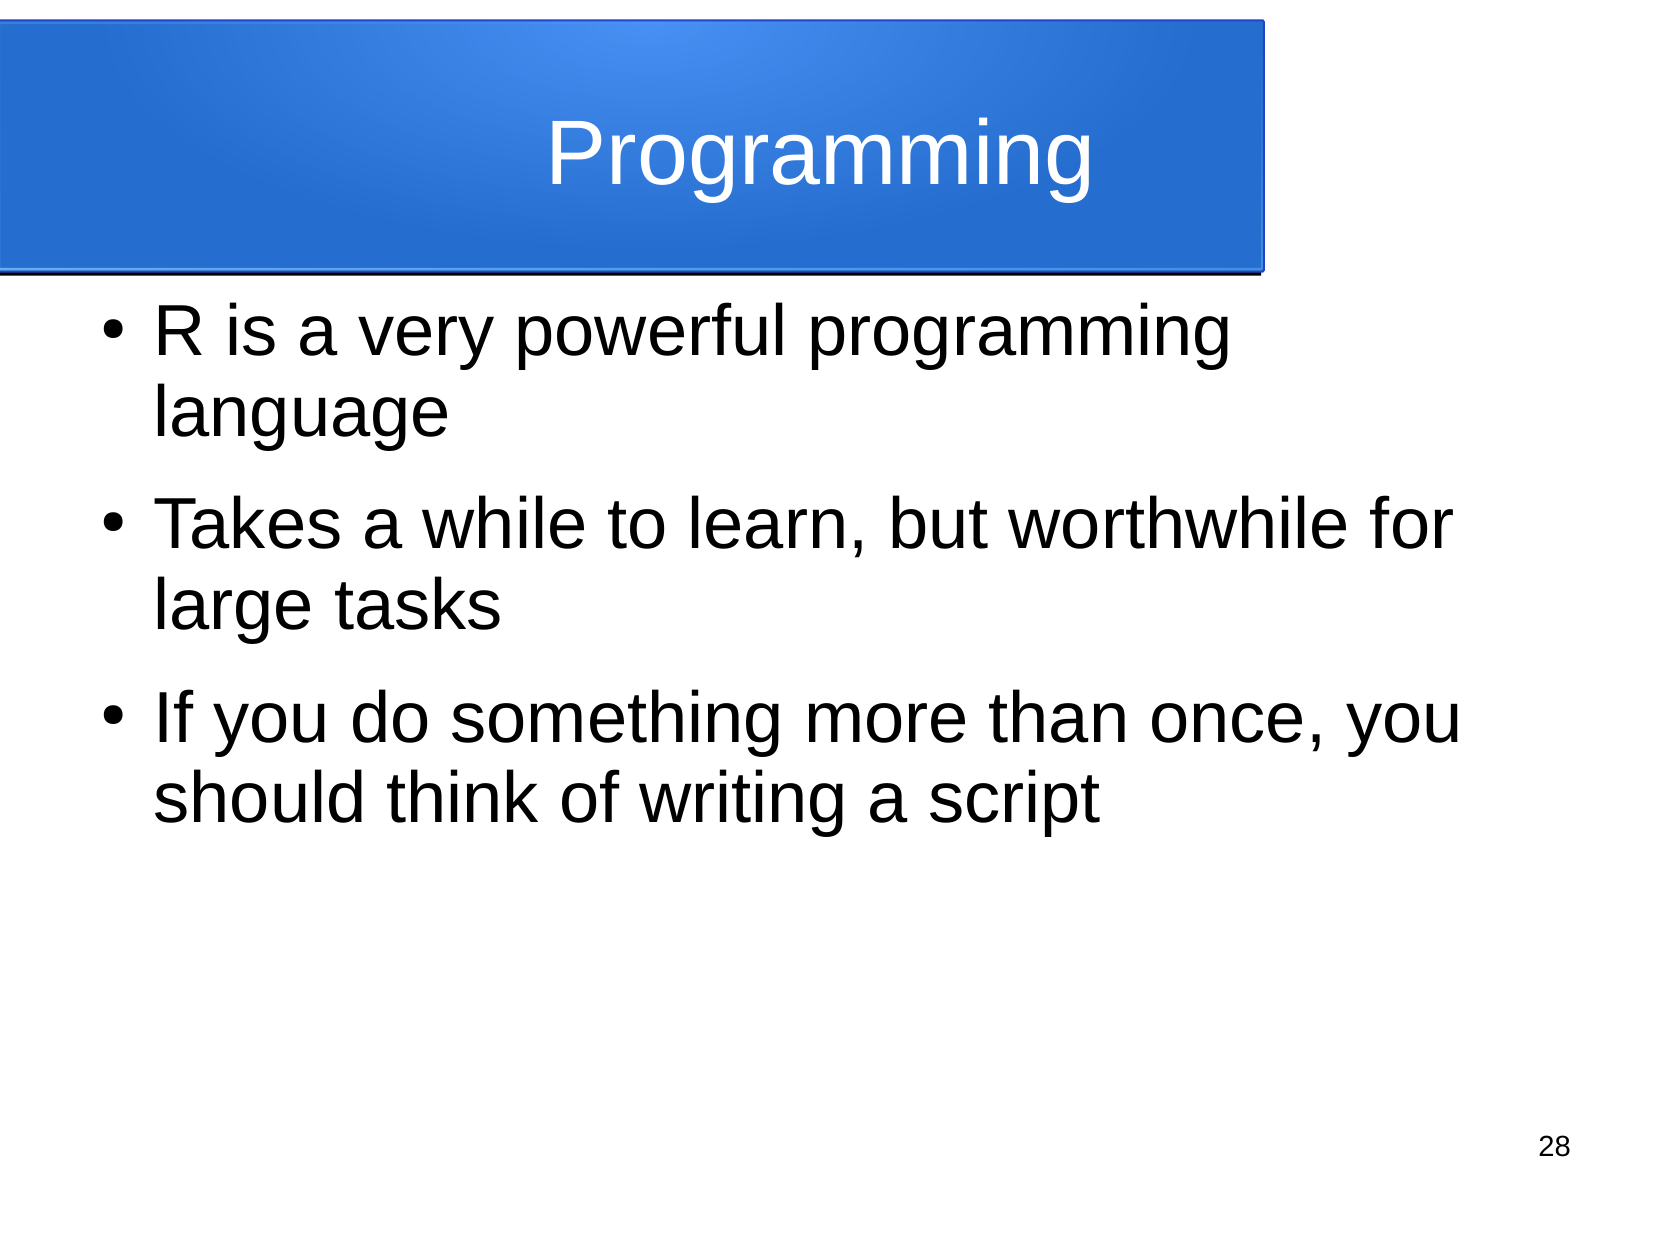

# Programming
R is a very powerful programming language
Takes a while to learn, but worthwhile for large tasks
If you do something more than once, you should think of writing a script
28